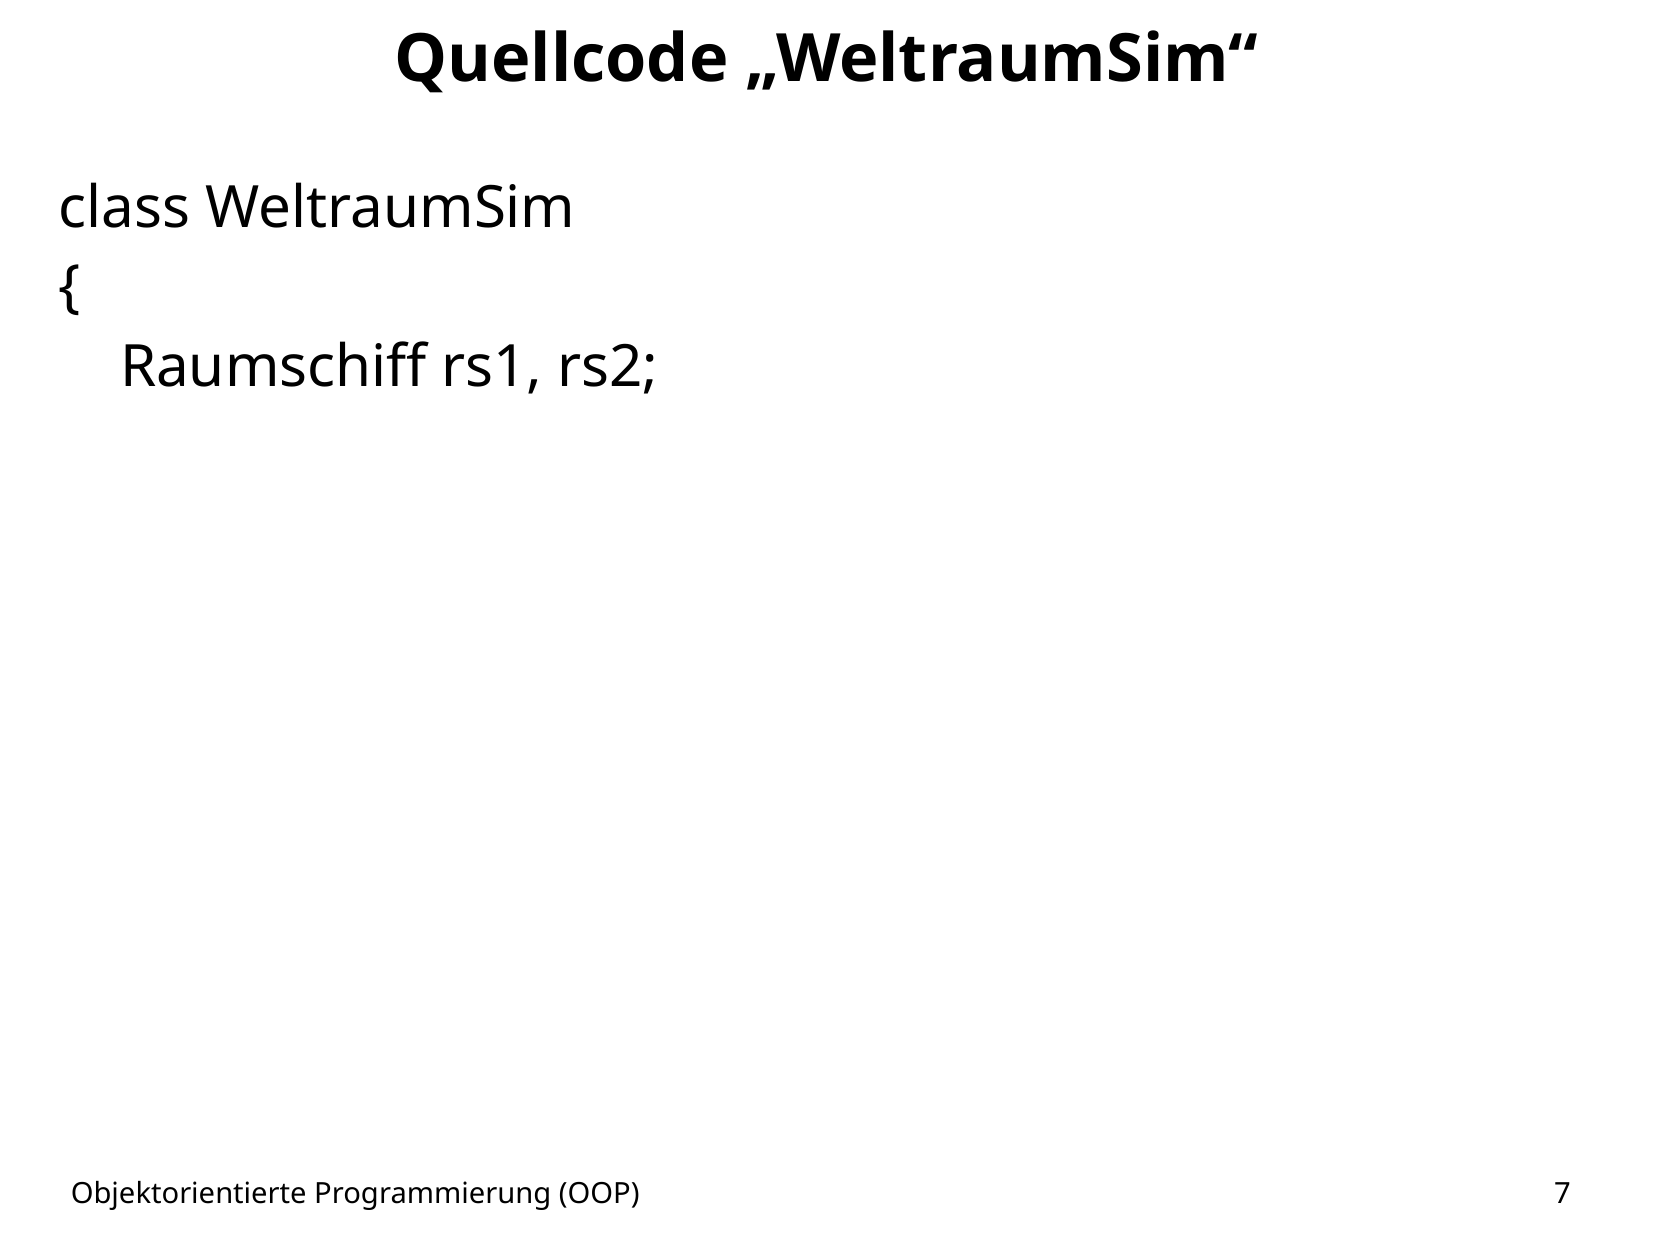

# Quellcode „WeltraumSim“
class WeltraumSim
{
 Raumschiff rs1, rs2;
Objektorientierte Programmierung (OOP)
7